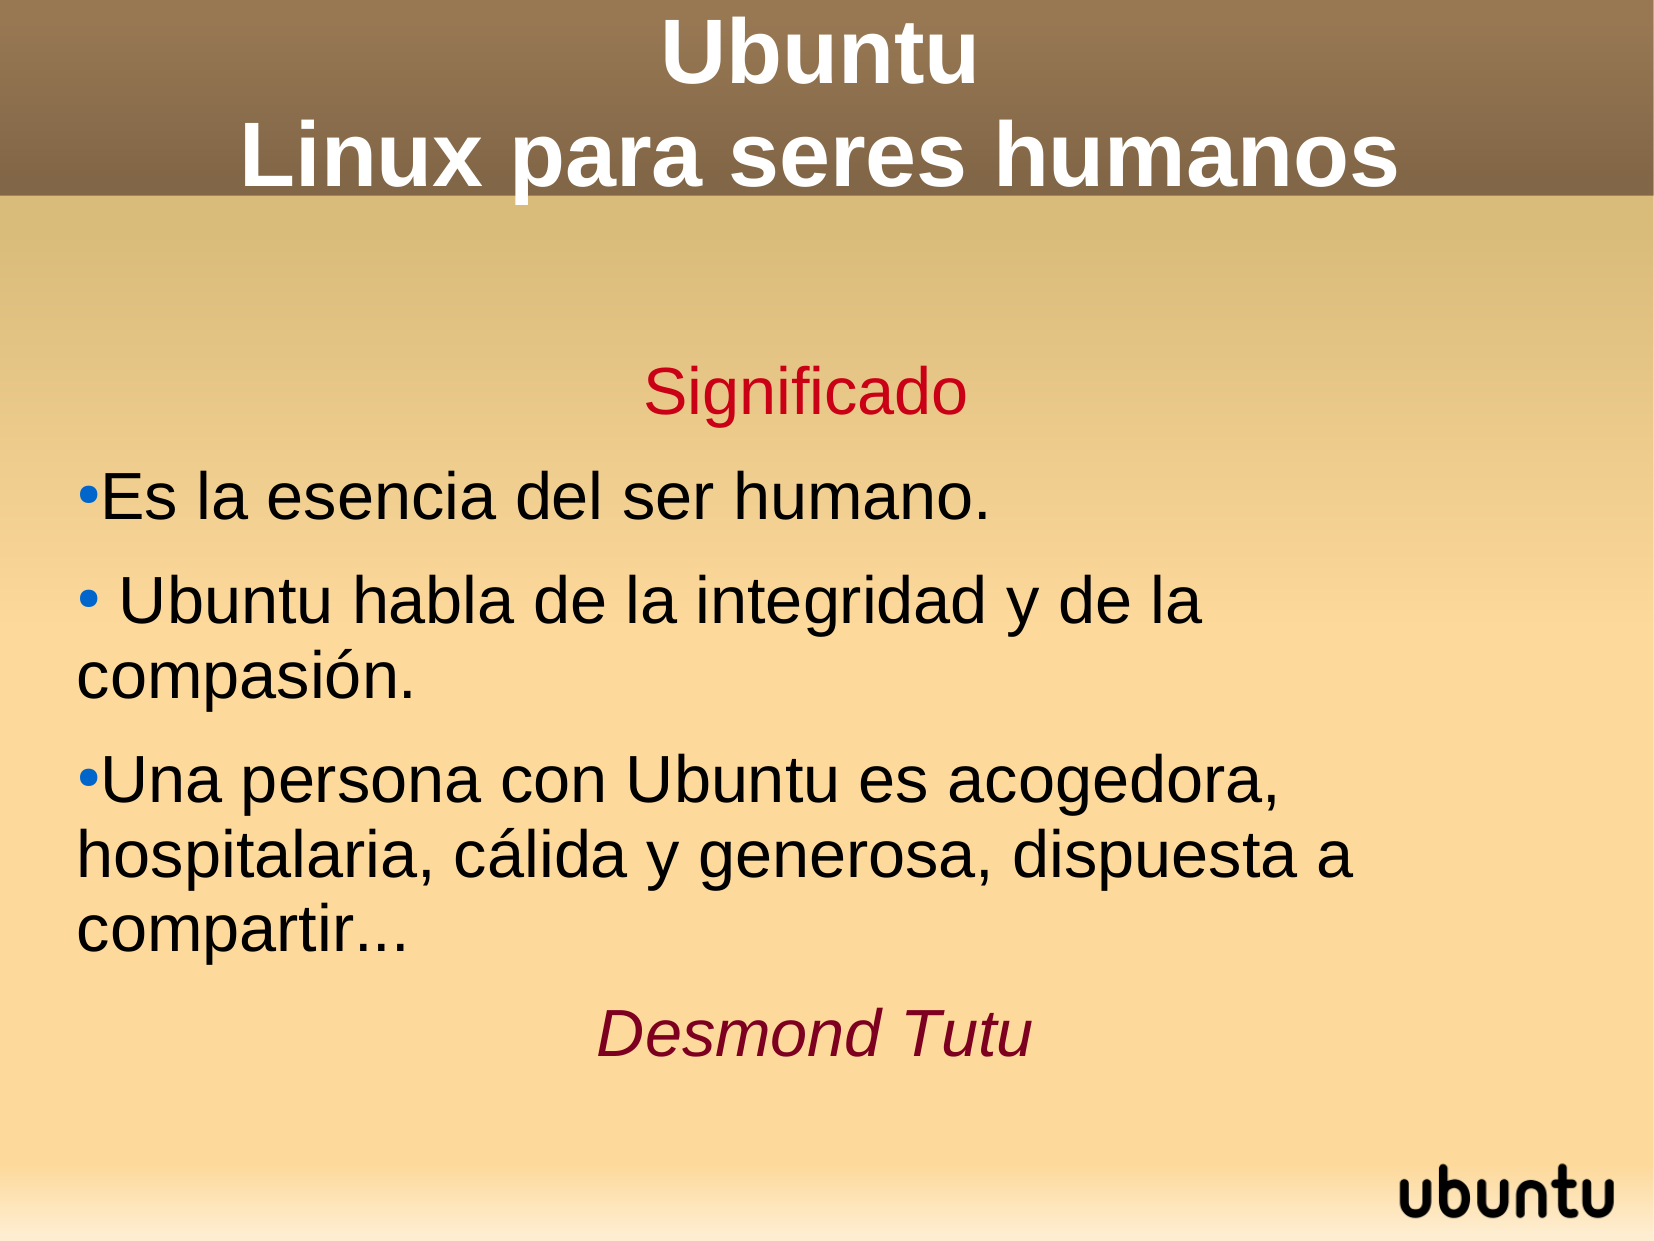

# Ubuntu Linux para seres humanos
Significado
Es la esencia del ser humano.
 Ubuntu habla de la integridad y de la compasión.
Una persona con Ubuntu es acogedora, hospitalaria, cálida y generosa, dispuesta a compartir...
 Desmond Tutu